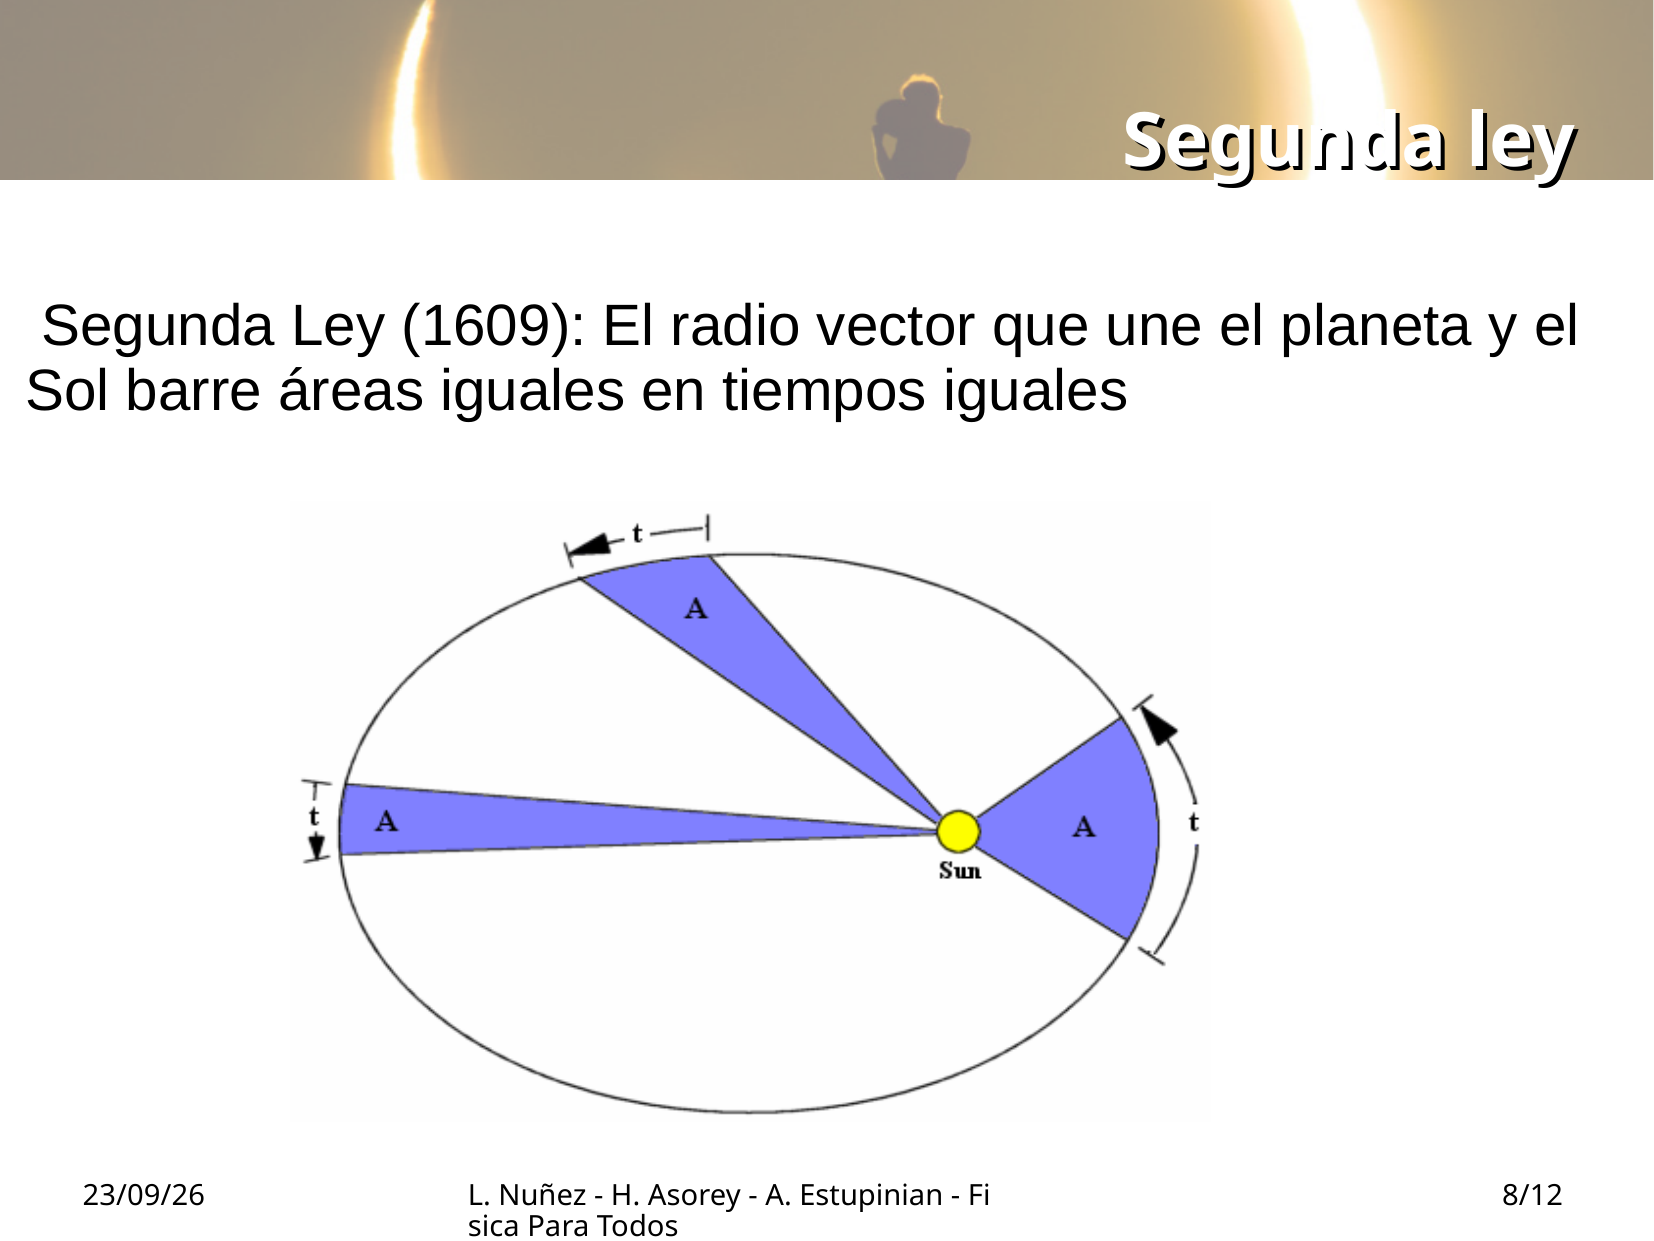

# Segunda ley
 Segunda Ley (1609): El radio vector que une el planeta y el Sol barre áreas iguales en tiempos iguales
L. Nuñez - H. Asorey - A. Estupinian - Fisica Para Todos
8